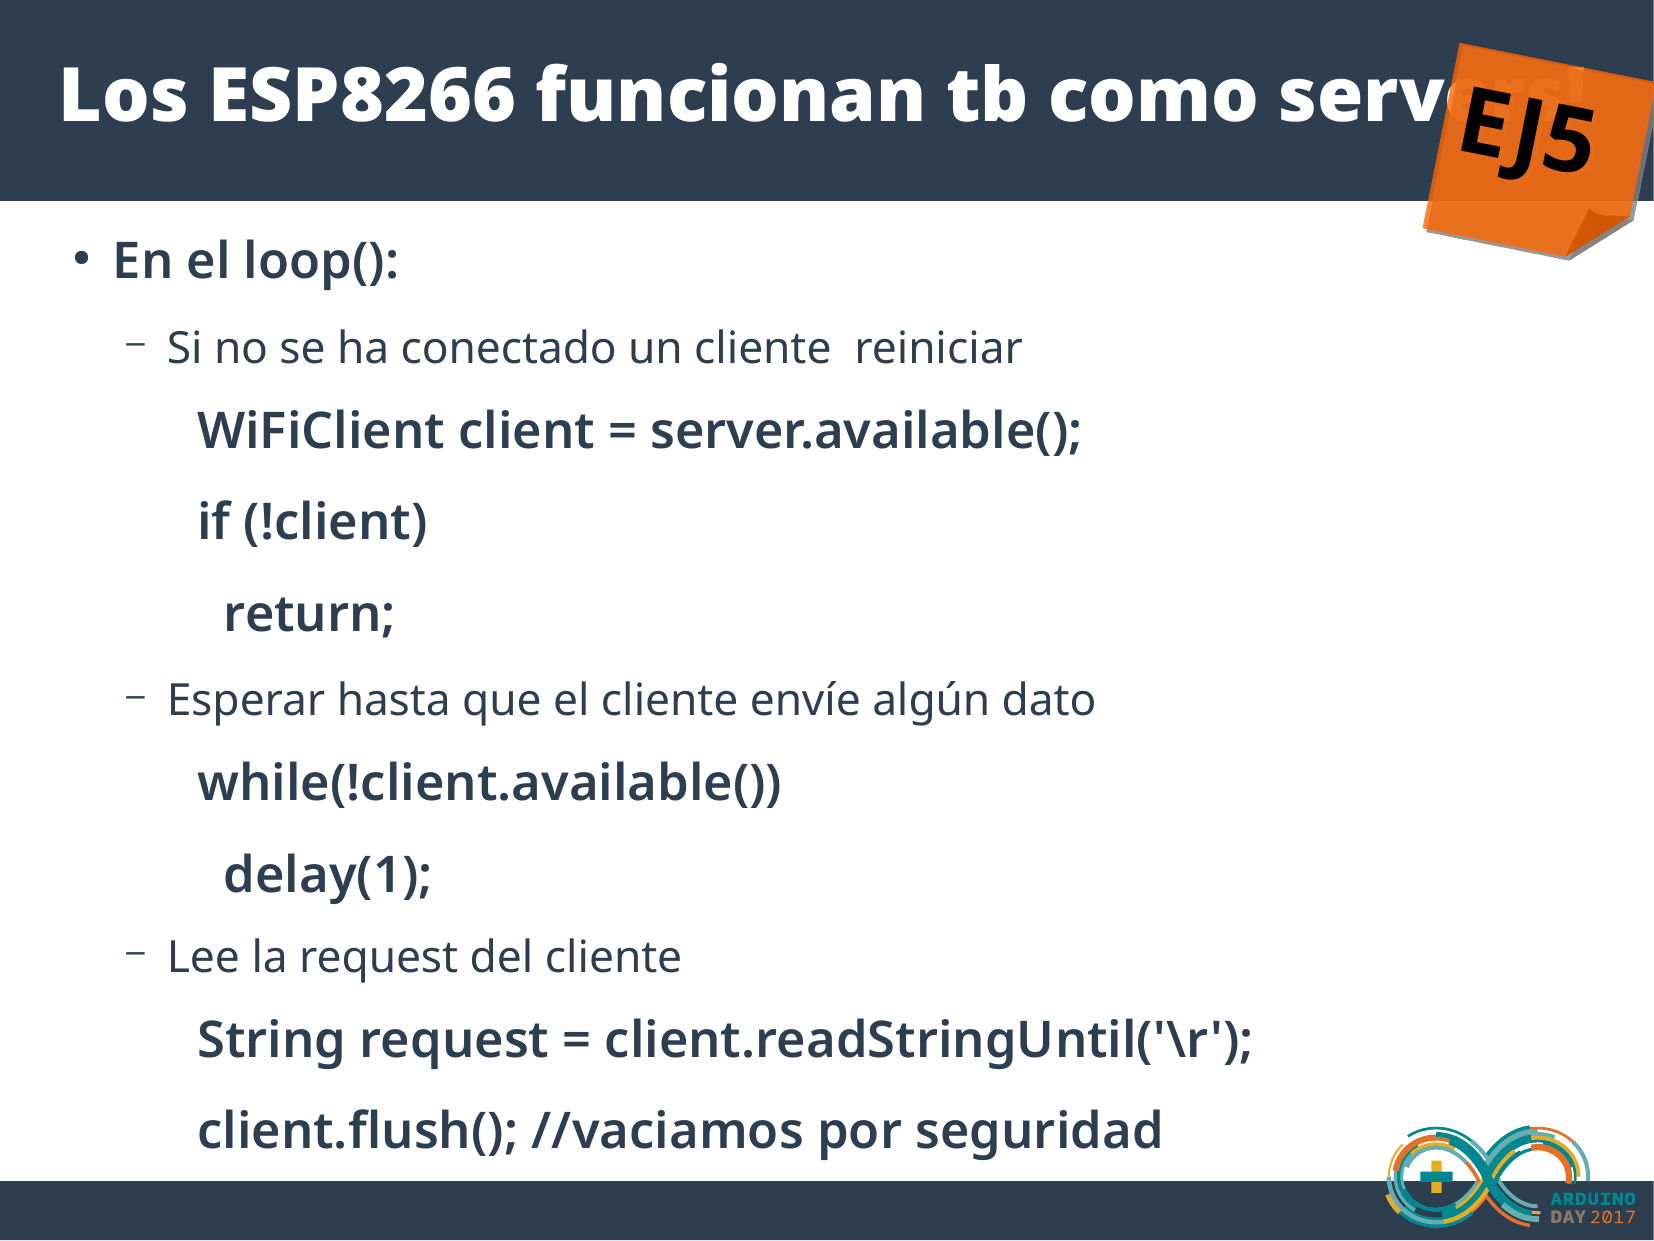

# Los ESP8266 funcionan tb como servers!
EJ5
En el loop():
Si no se ha conectado un cliente reiniciar
 WiFiClient client = server.available();
 if (!client)
 return;
Esperar hasta que el cliente envíe algún dato
 while(!client.available())
 delay(1);
Lee la request del cliente
 String request = client.readStringUntil('\r');
 client.flush(); //vaciamos por seguridad